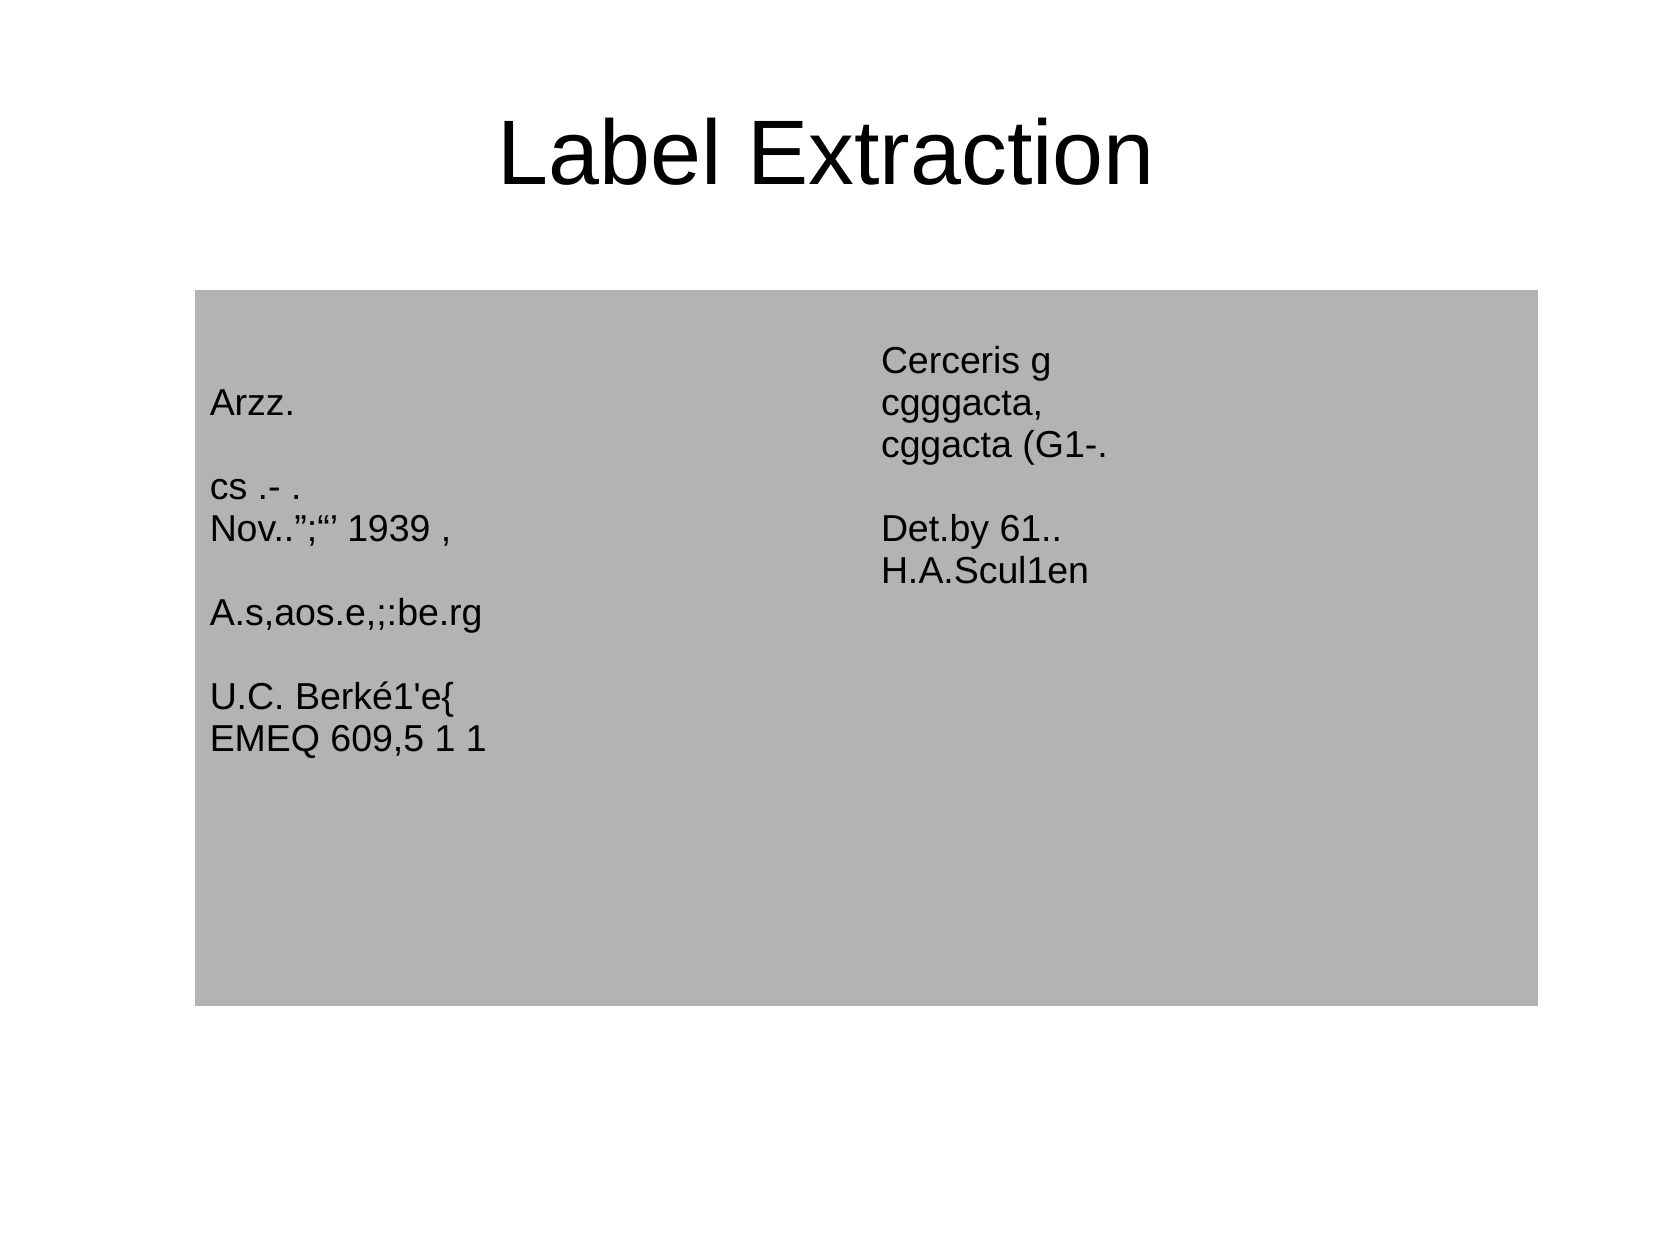

# Label Extraction
| Arzz. cs .- . Nov..”;“’ 1939 , A.s,aos.e,;:be.rg U.C. Berké1'e{ EMEQ 609,5 1 1 | Cerceris g cgggacta, cggacta (G1-. Det.by 61.. H.A.Scul1en |
| --- | --- |